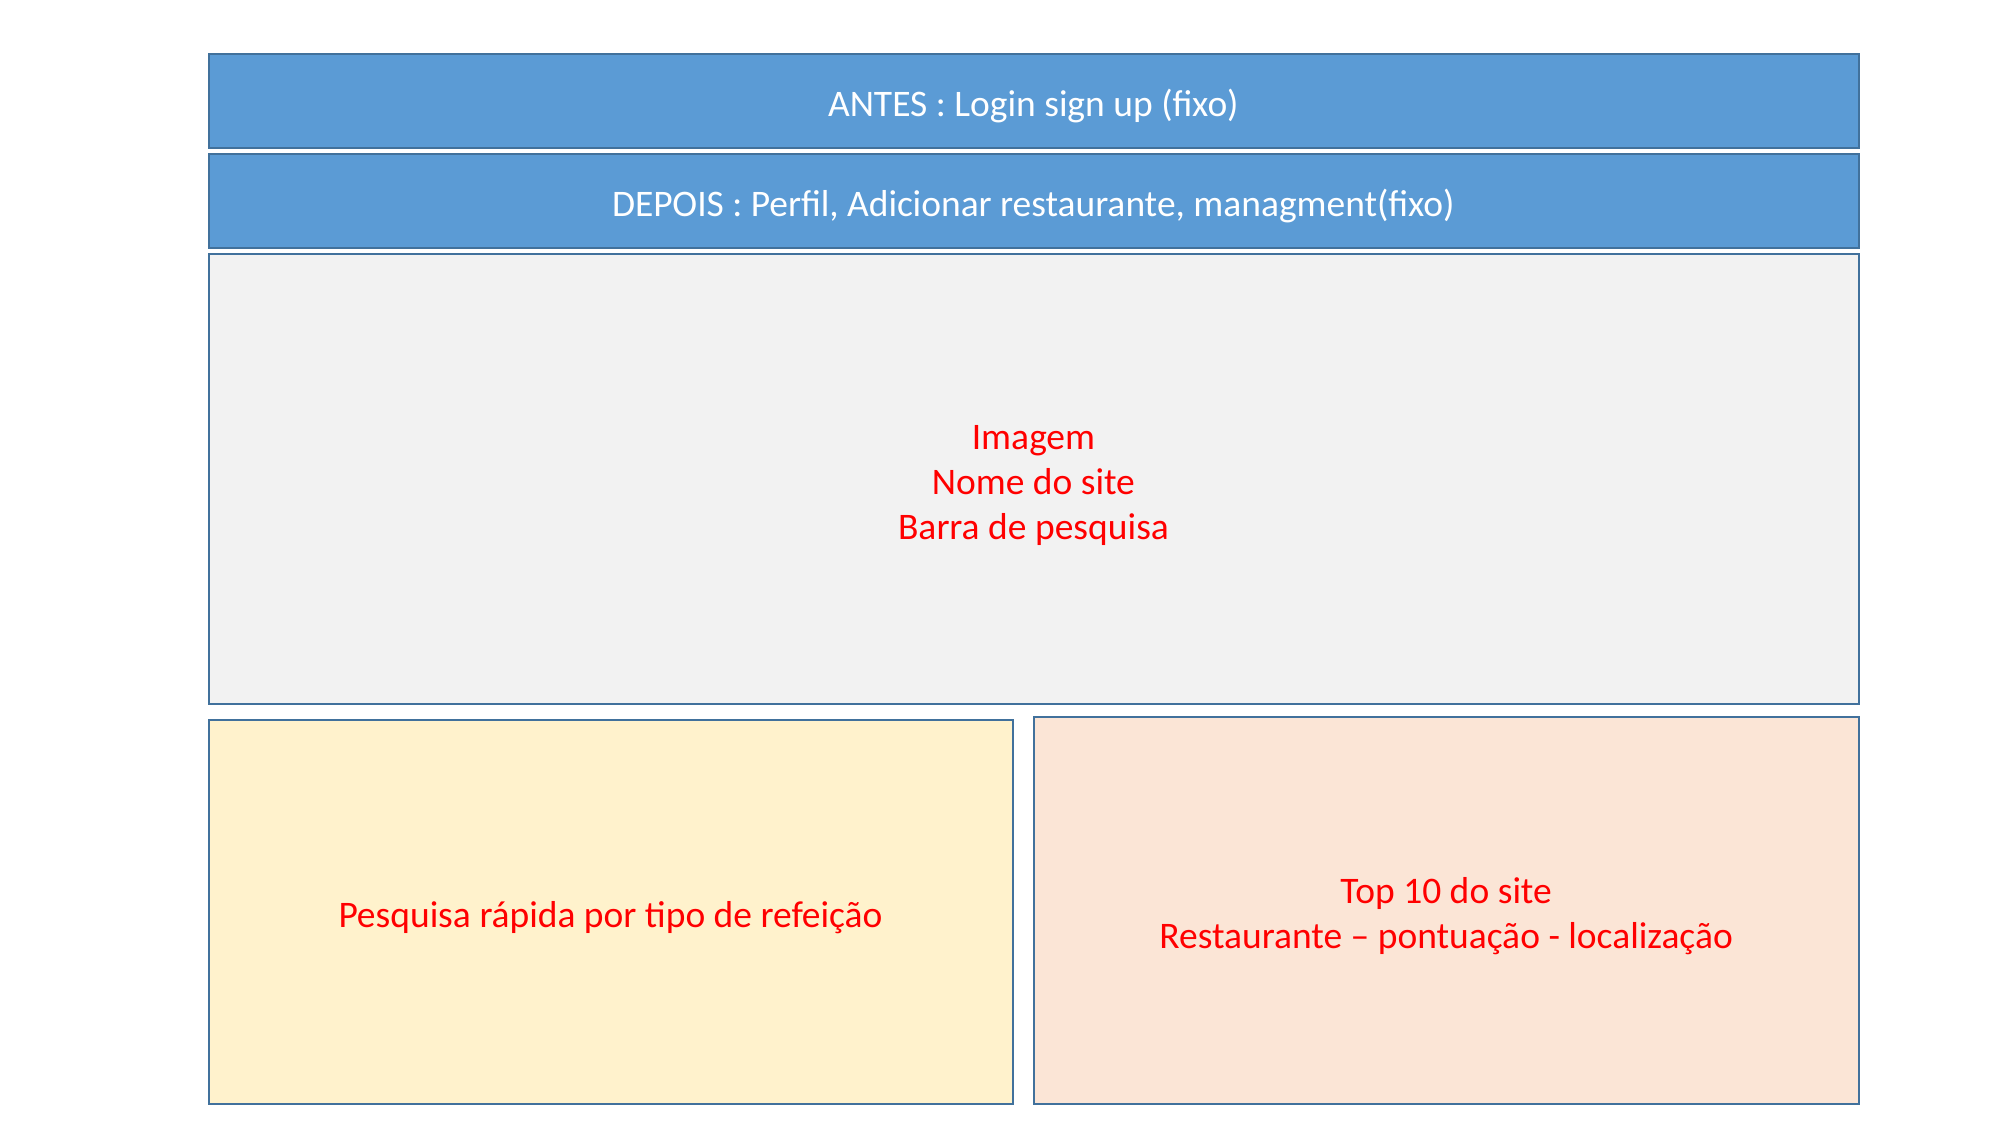

ANTES : Login sign up (fixo)
DEPOIS : Perfil, Adicionar restaurante, managment(fixo)
Imagem
Nome do site
Barra de pesquisa
Top 10 do site
Restaurante – pontuação - localização
Pesquisa rápida por tipo de refeição